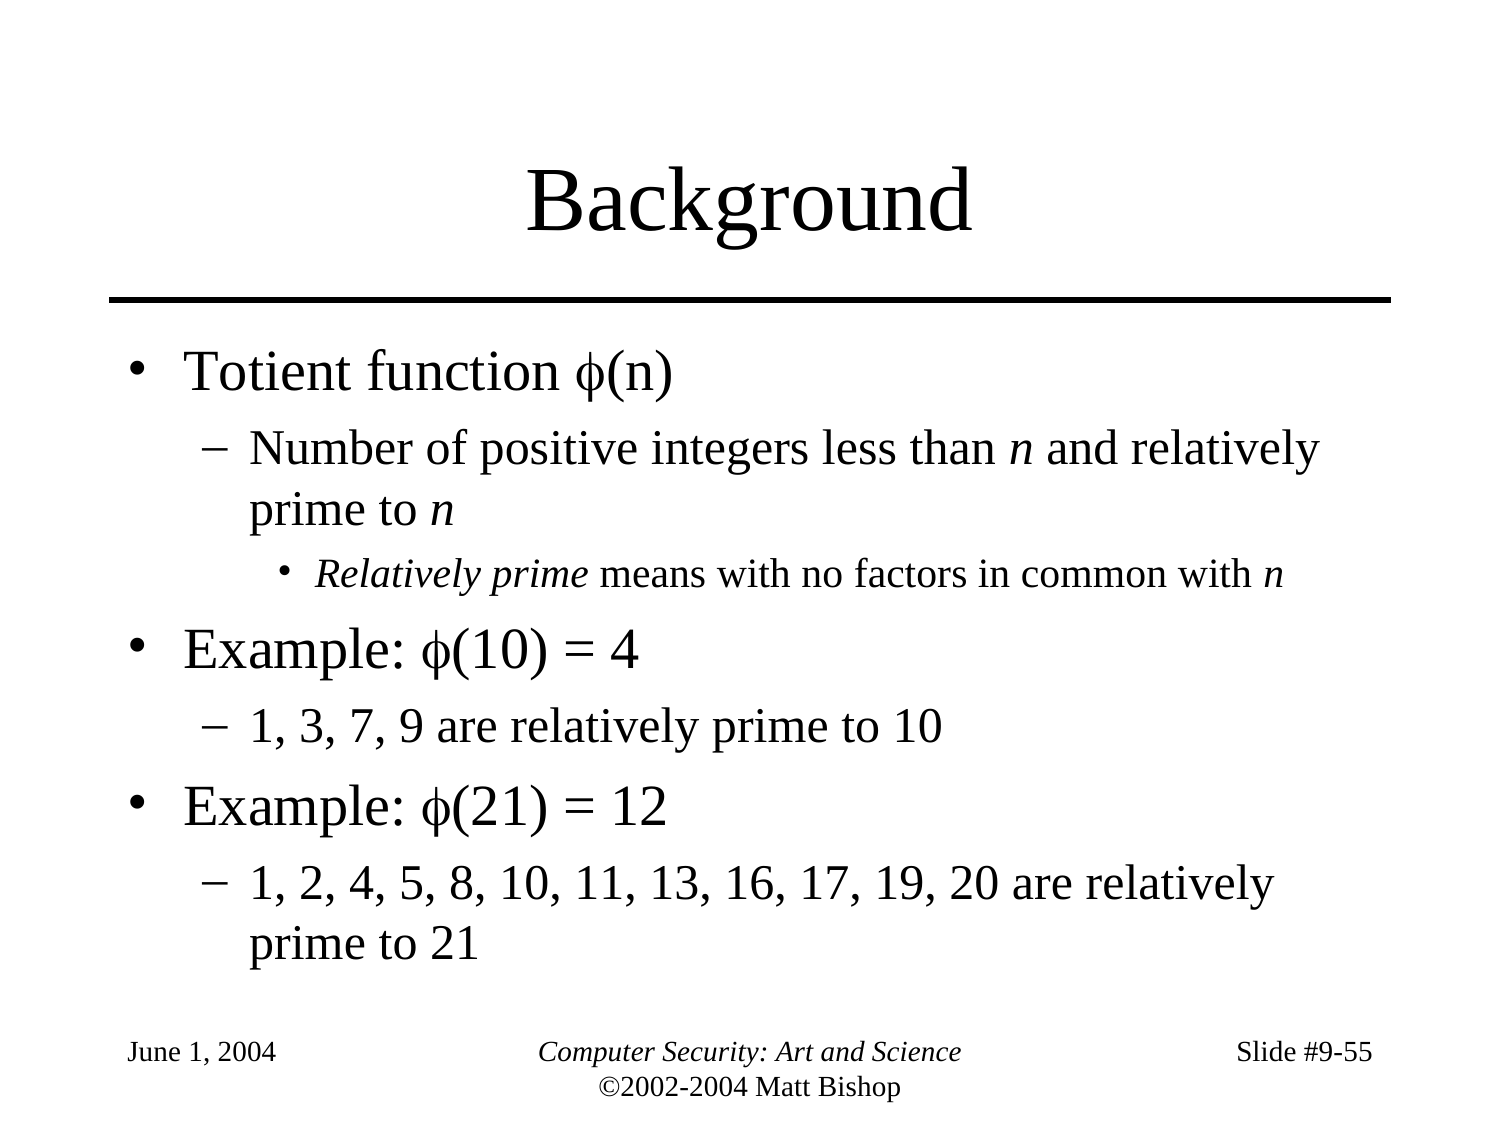

# Background
Totient function (n)
Number of positive integers less than n and relatively prime to n
Relatively prime means with no factors in common with n
Example: (10) = 4
1, 3, 7, 9 are relatively prime to 10
Example: (21) = 12
1, 2, 4, 5, 8, 10, 11, 13, 16, 17, 19, 20 are relatively prime to 21
June 1, 2004
Computer Security: Art and Science
55